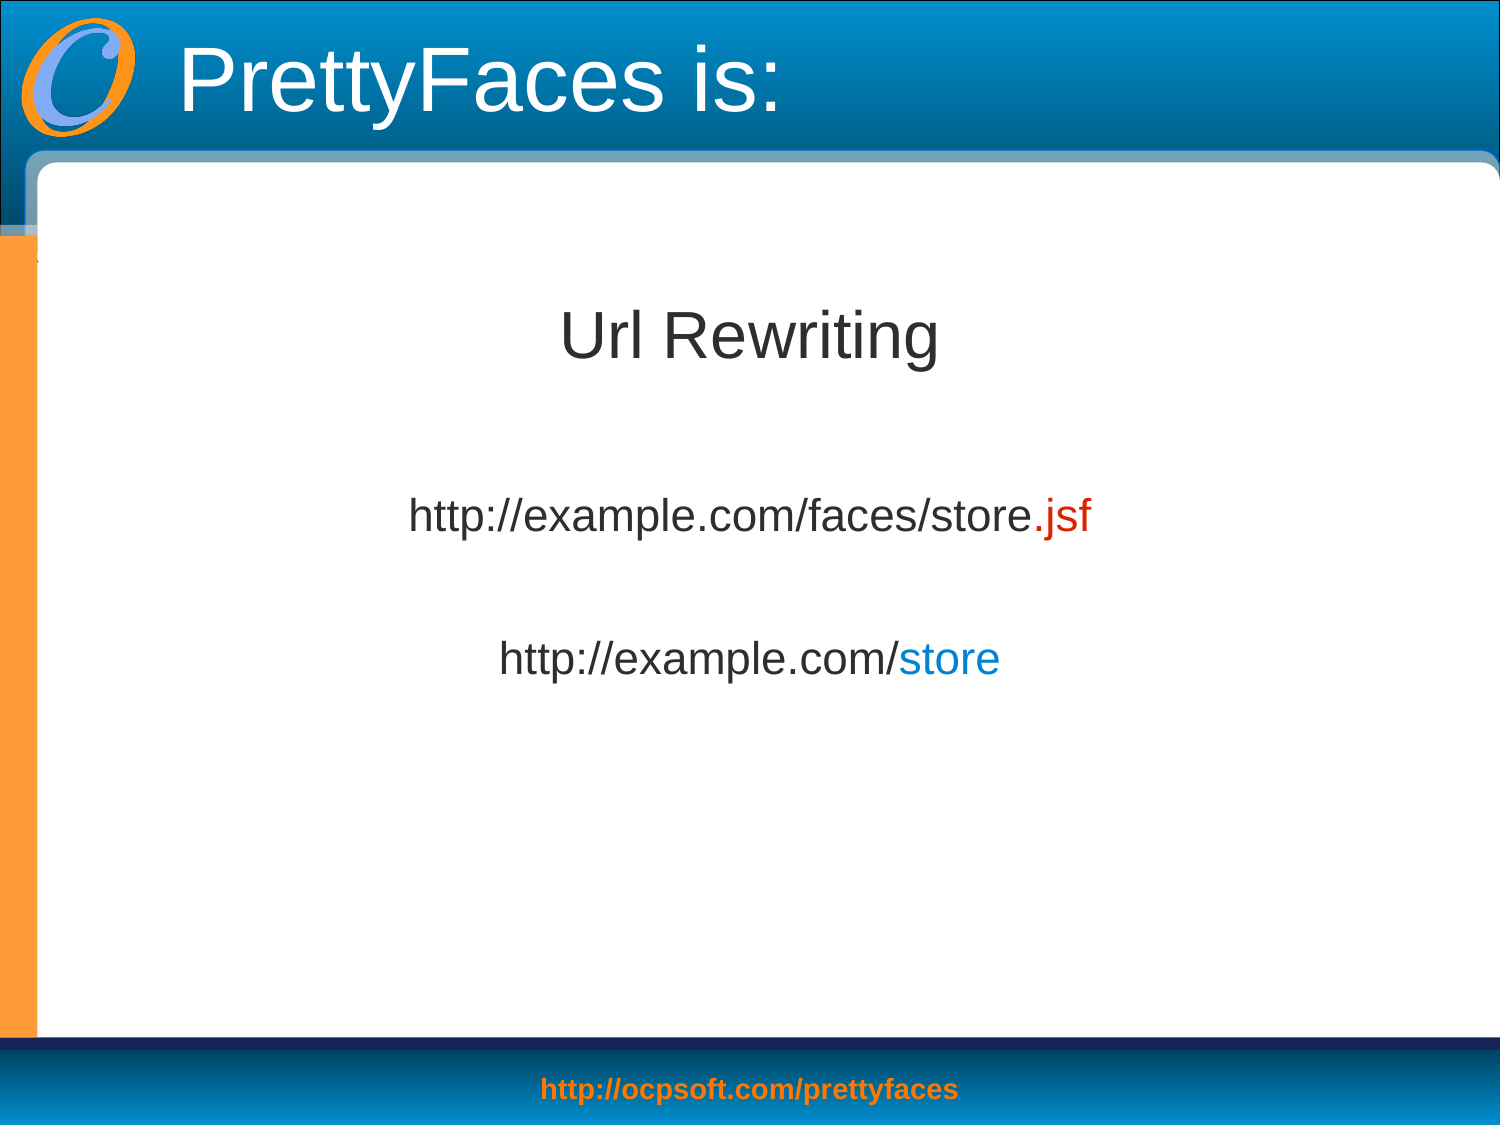

# PrettyFaces is:
Url Rewriting
http://example.com/faces/store.jsf
http://example.com/store